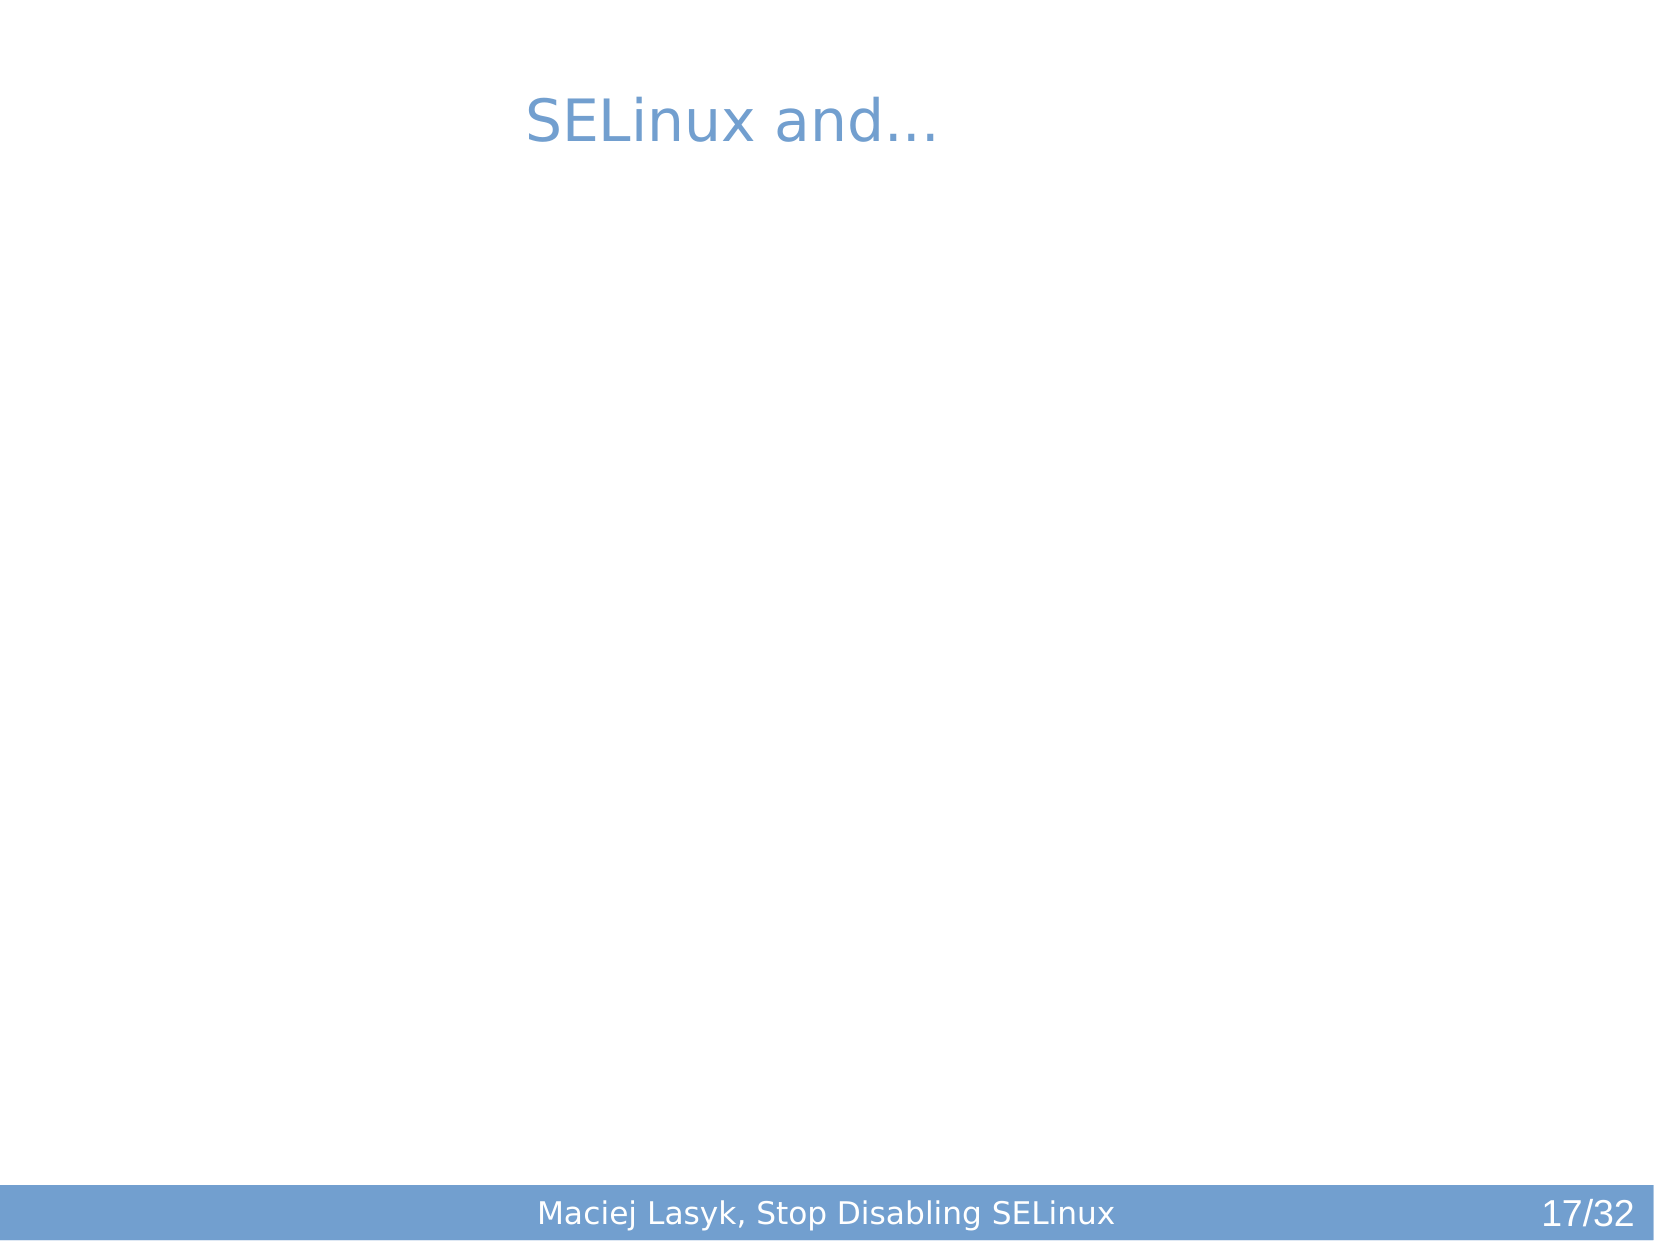

SELinux and...
 17/32
Maciej Lasyk, High Availability Explained
Maciej Lasyk, Stop Disabling SELinux